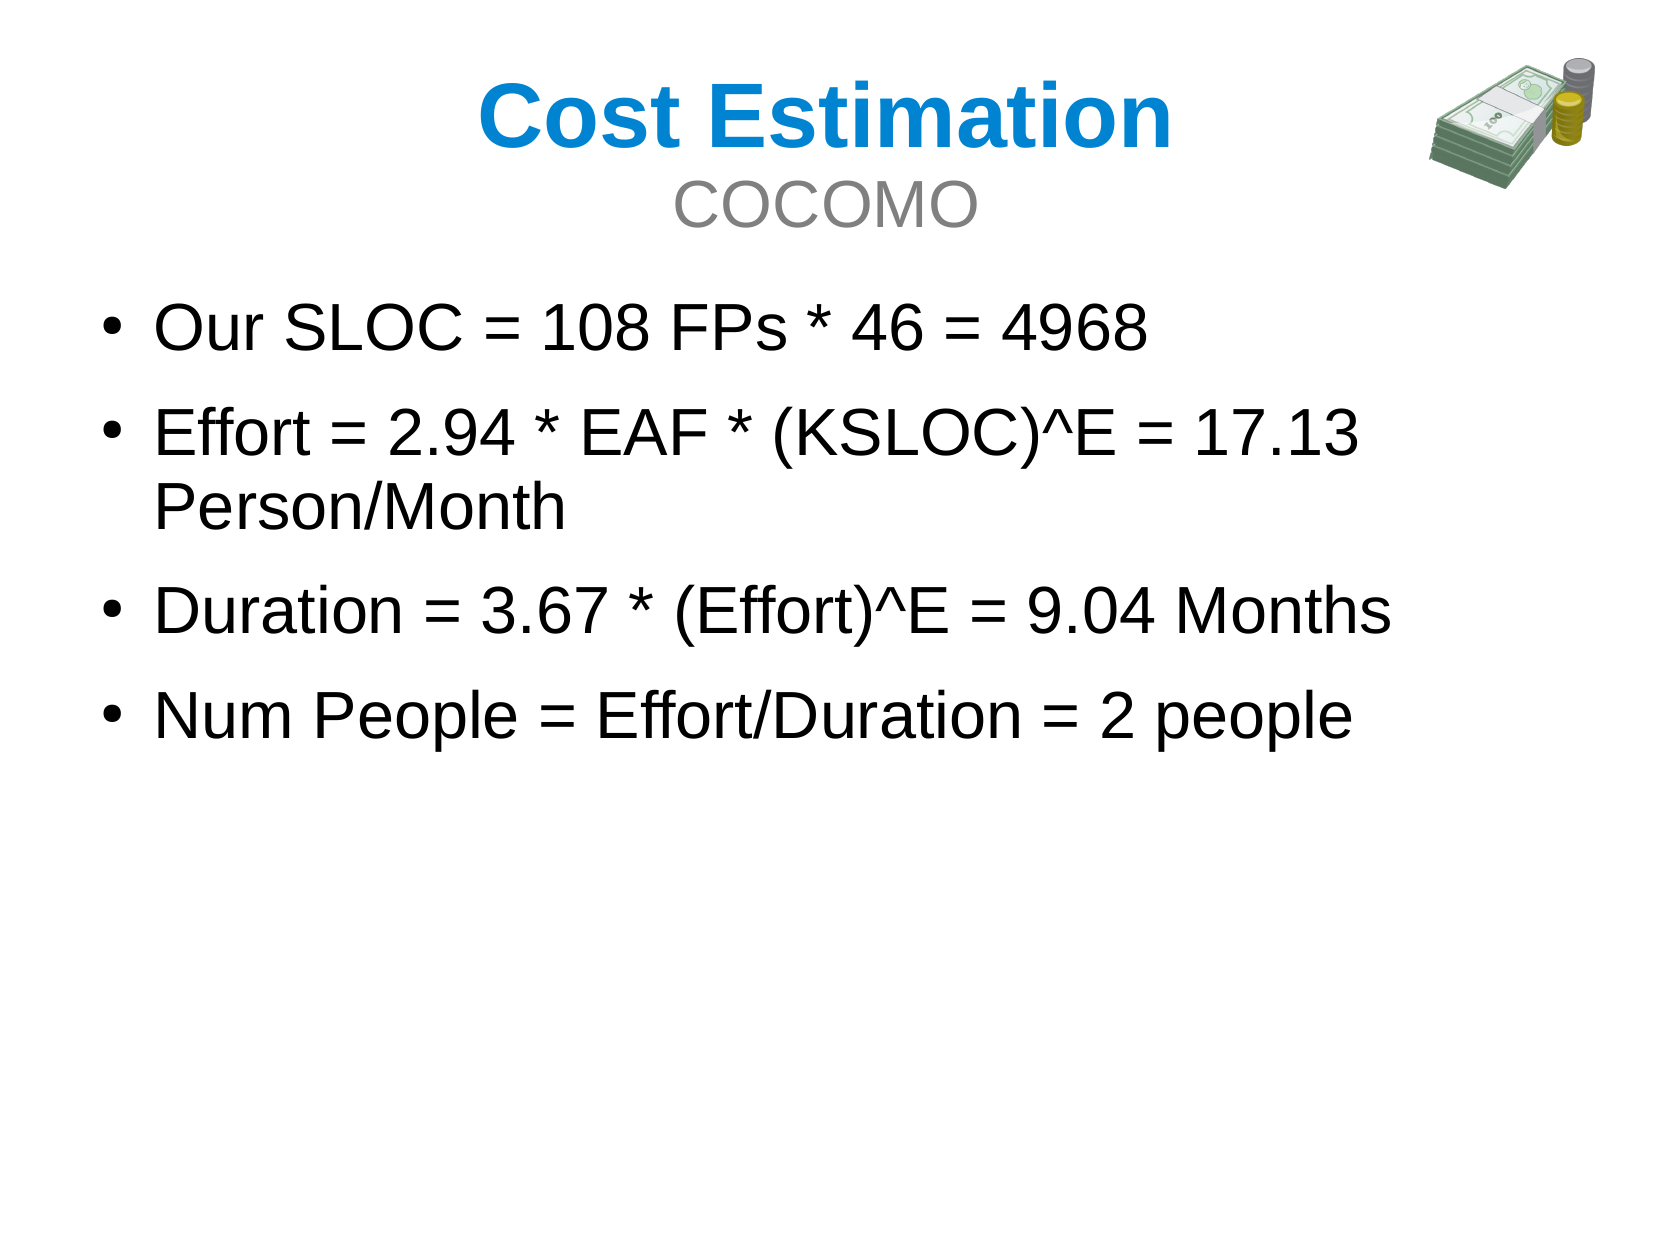

# Cost Estimation COCOMO
Our SLOC = 108 FPs * 46 = 4968
Effort = 2.94 * EAF * (KSLOC)^E = 17.13 Person/Month
Duration = 3.67 * (Effort)^E = 9.04 Months
Num People = Effort/Duration = 2 people